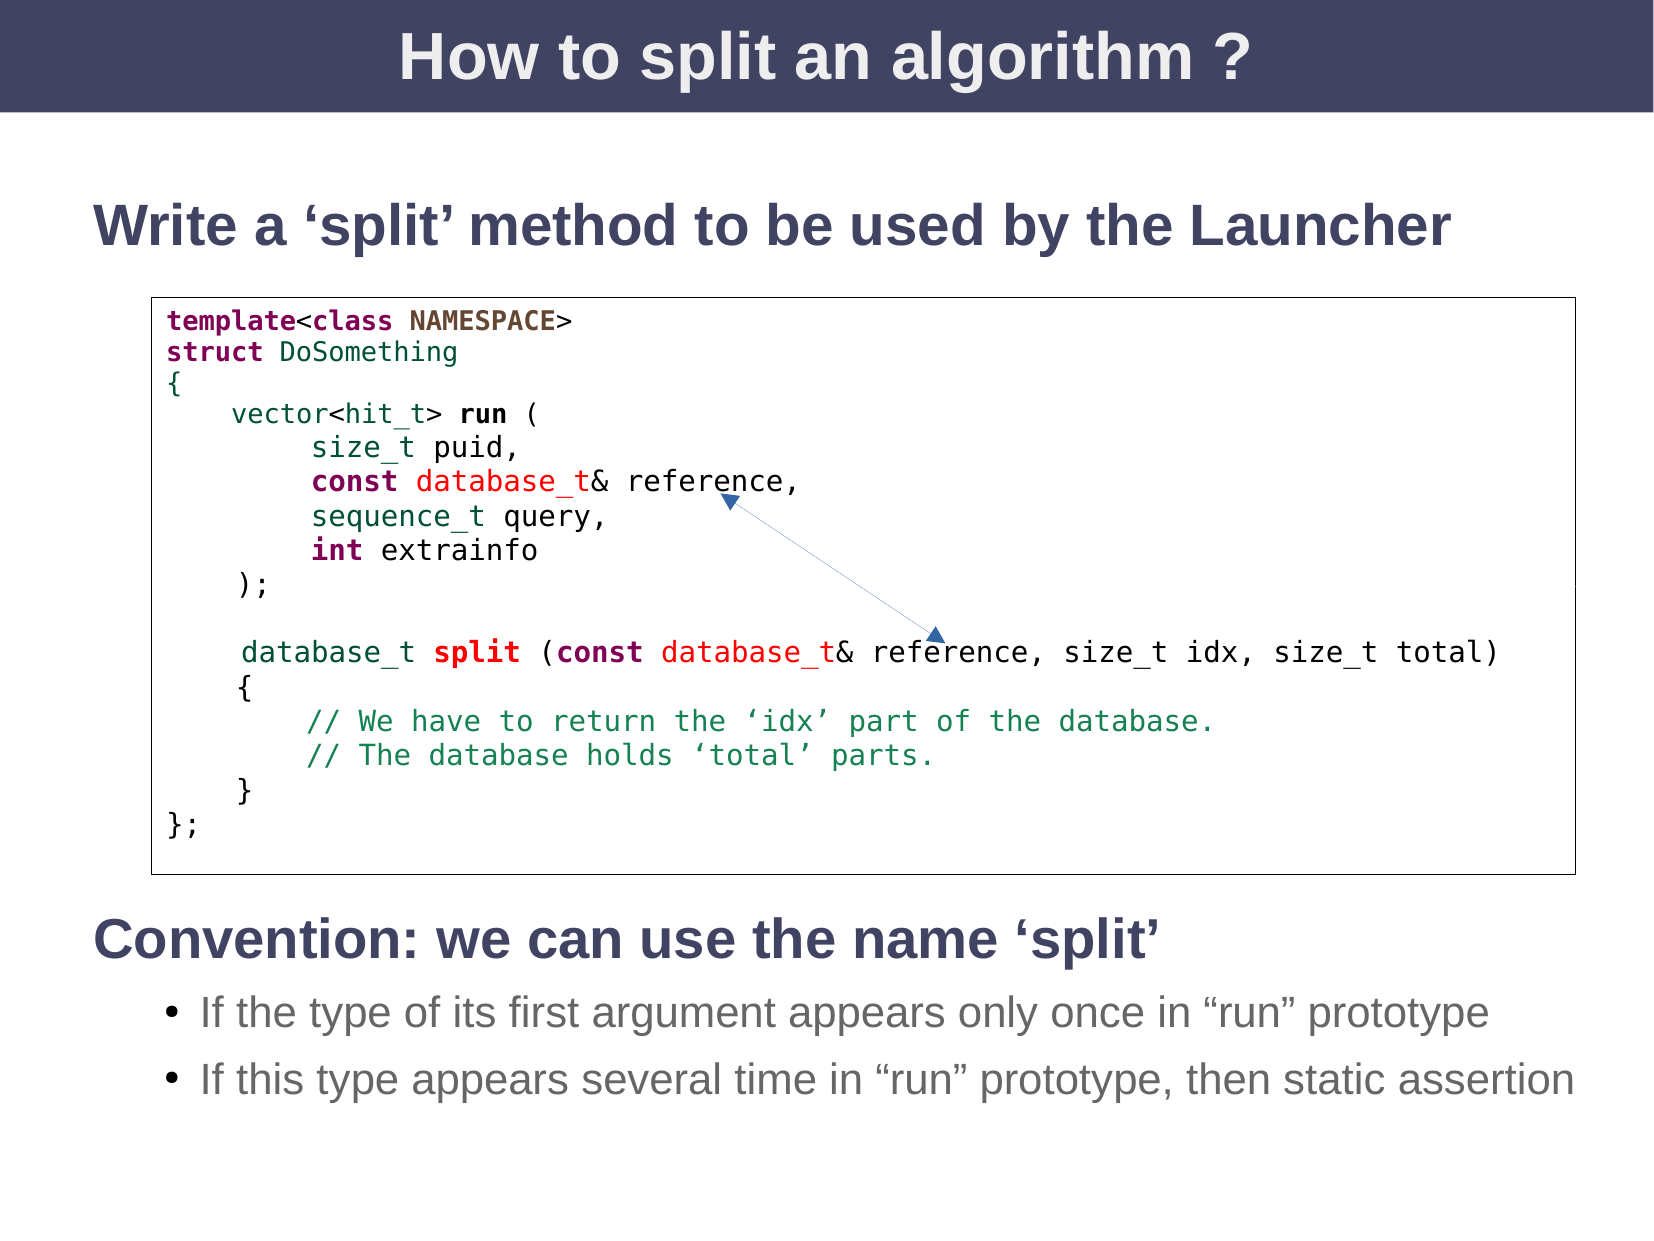

How to split an algorithm ?
Write a ‘split’ method to be used by the Launcher
template<class NAMESPACE>
struct DoSomething
{
 vector<hit_t> run (
 	 size_t puid,
	 const database_t& reference,
 	 sequence_t query,
	 int extrainfo
 );
	database_t split (const database_t& reference, size_t idx, size_t total)
 {
 // We have to return the ‘idx’ part of the database.
 // The database holds ‘total’ parts.
 }
};
Convention: we can use the name ‘split’
If the type of its first argument appears only once in “run” prototype
If this type appears several time in “run” prototype, then static assertion